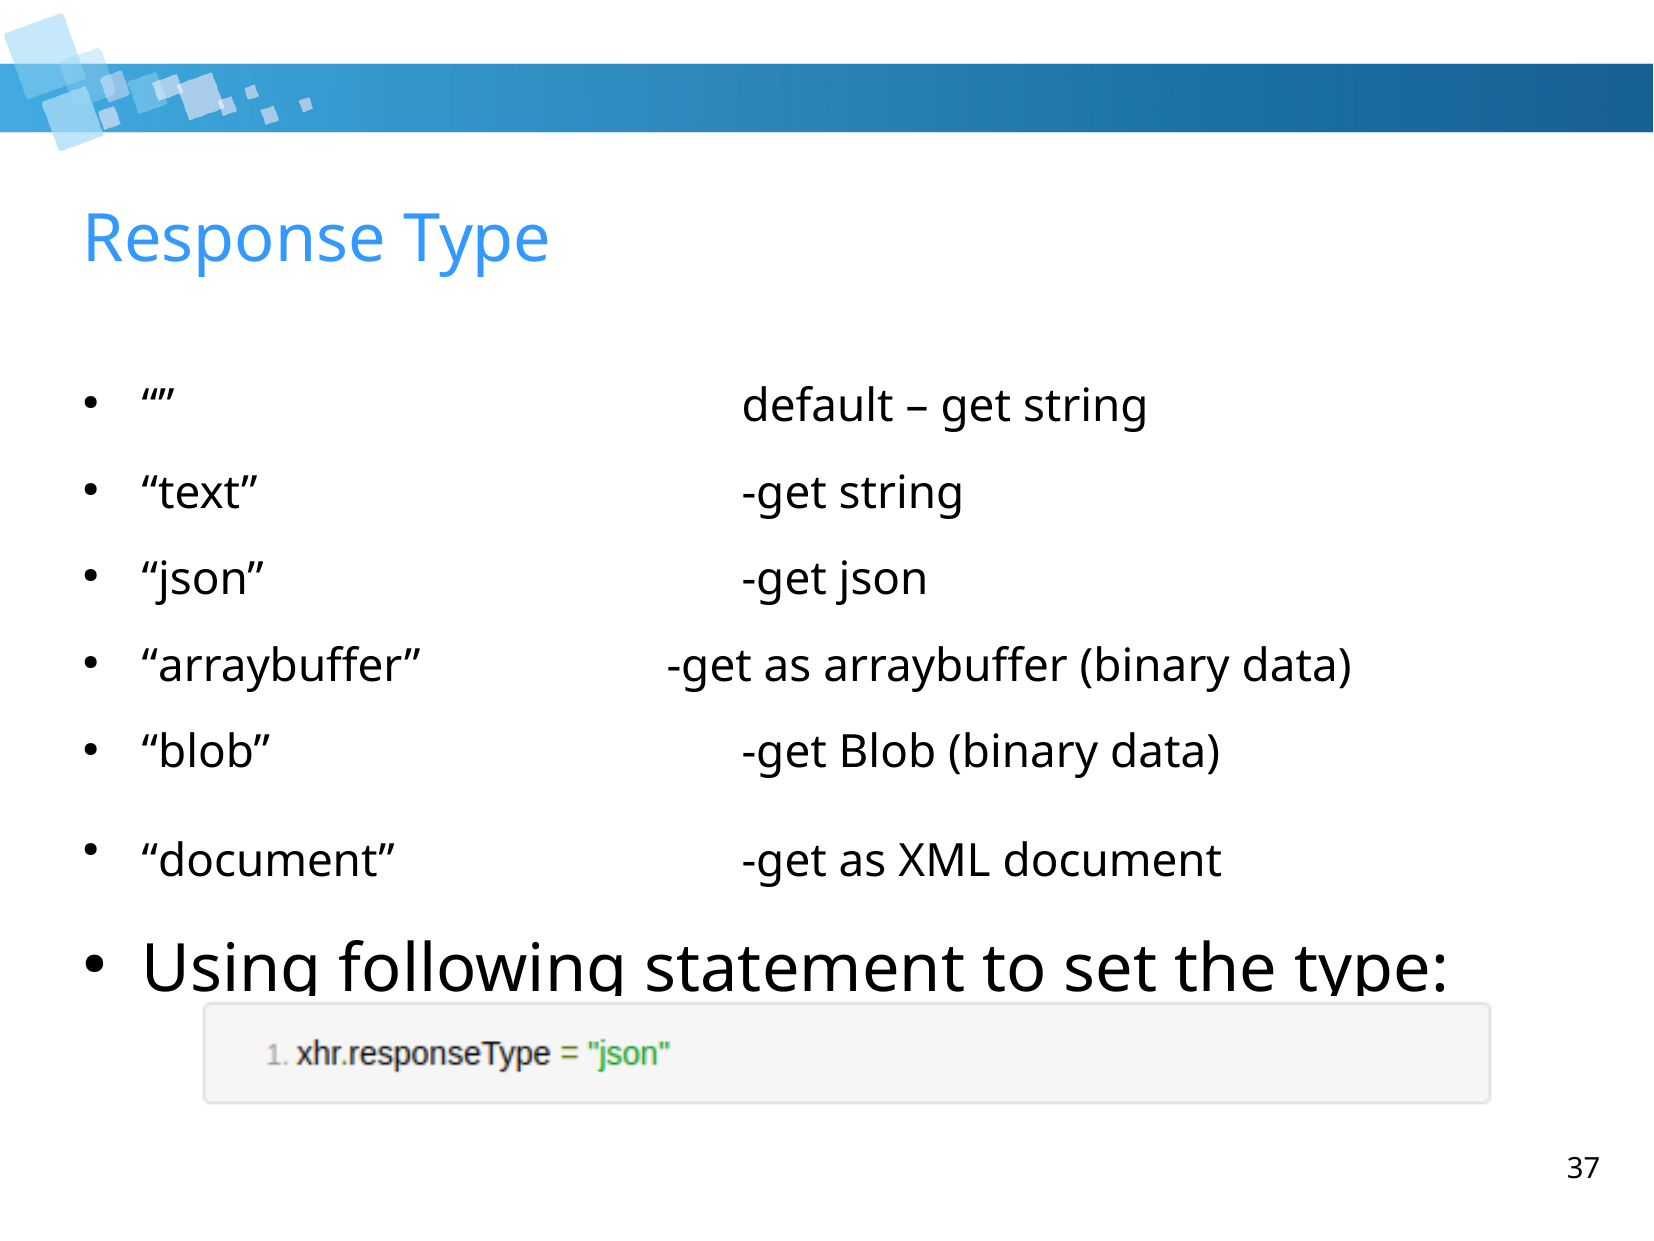

# Response Type
“”								default – get string
“text”							-get string
“json”							-get json
“arraybuffer”				-get as arraybuffer (binary data)
“blob”							-get Blob (binary data)
“document” 					-get as XML document
Using following statement to set the type:
37